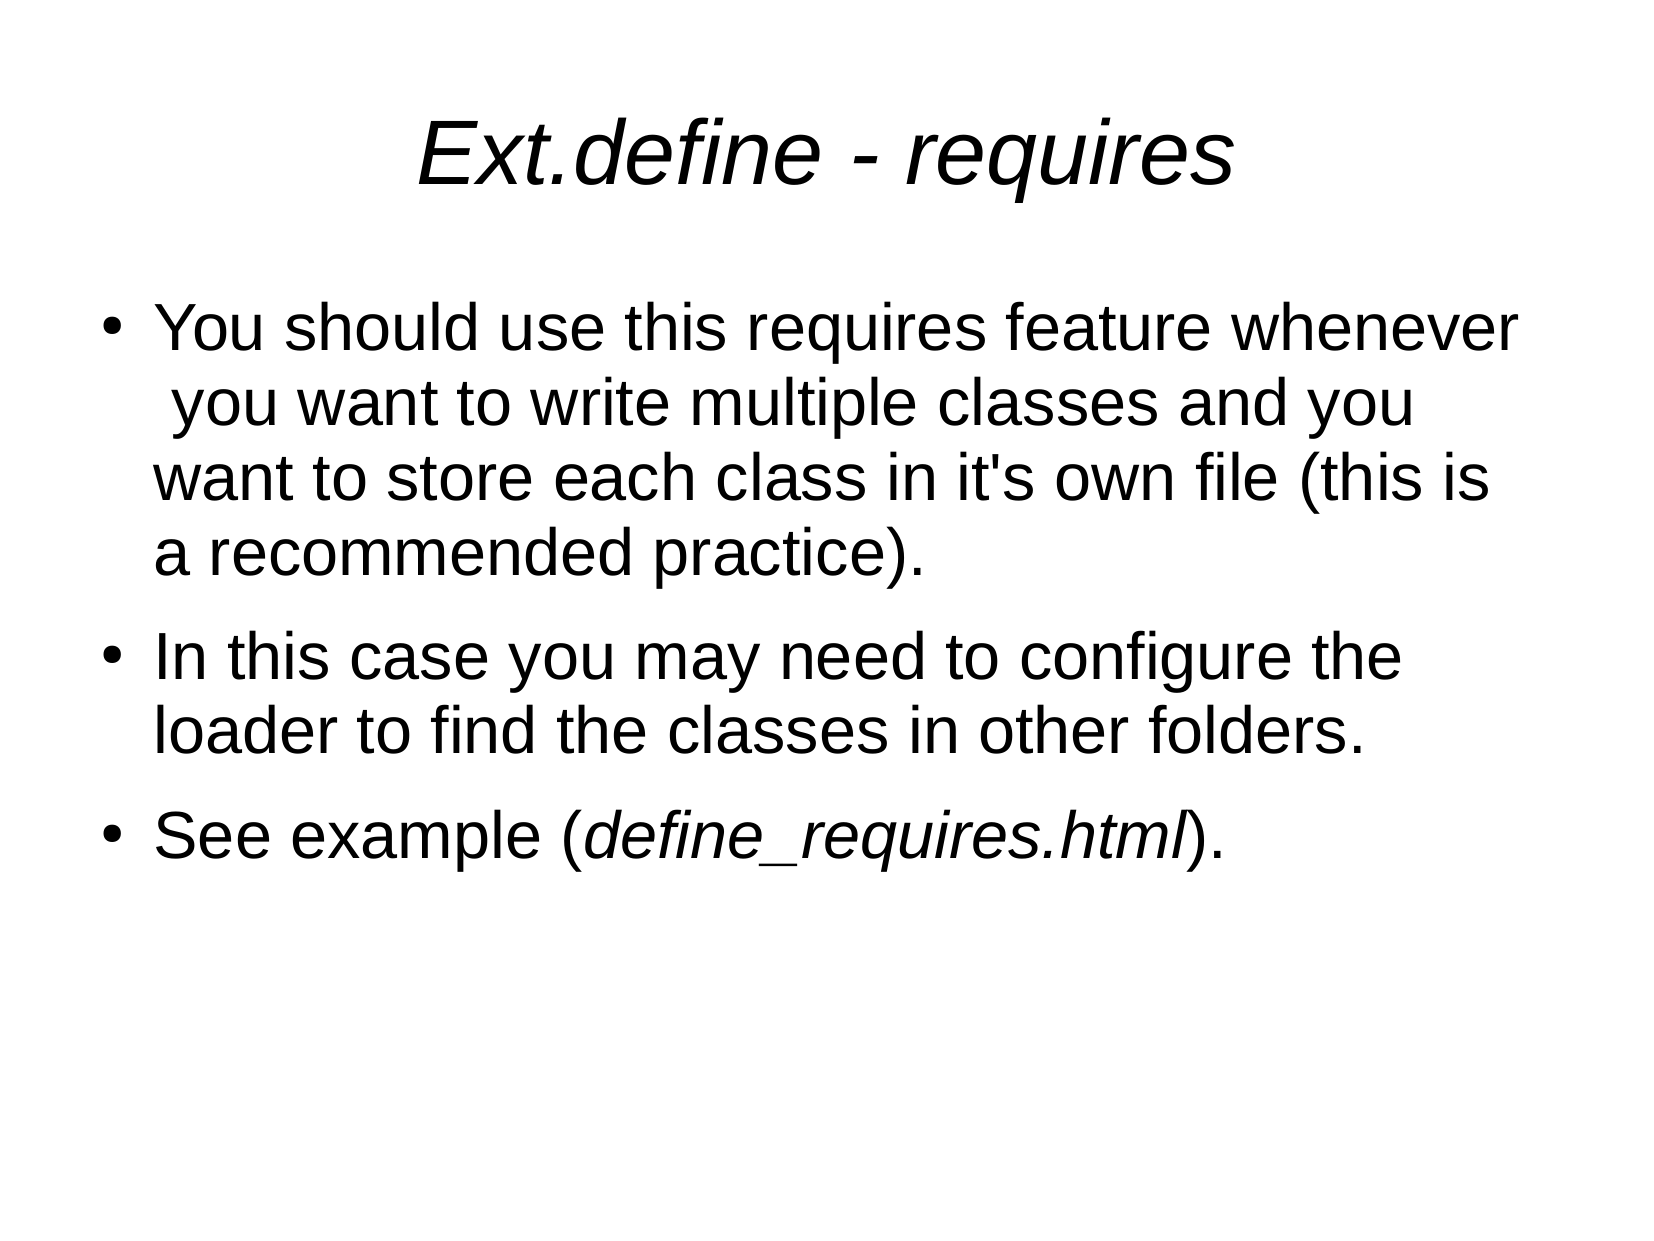

# Ext.define - requires
You should use this requires feature whenever you want to write multiple classes and you want to store each class in it's own file (this is a recommended practice).
In this case you may need to configure the loader to find the classes in other folders.
See example (define_requires.html).